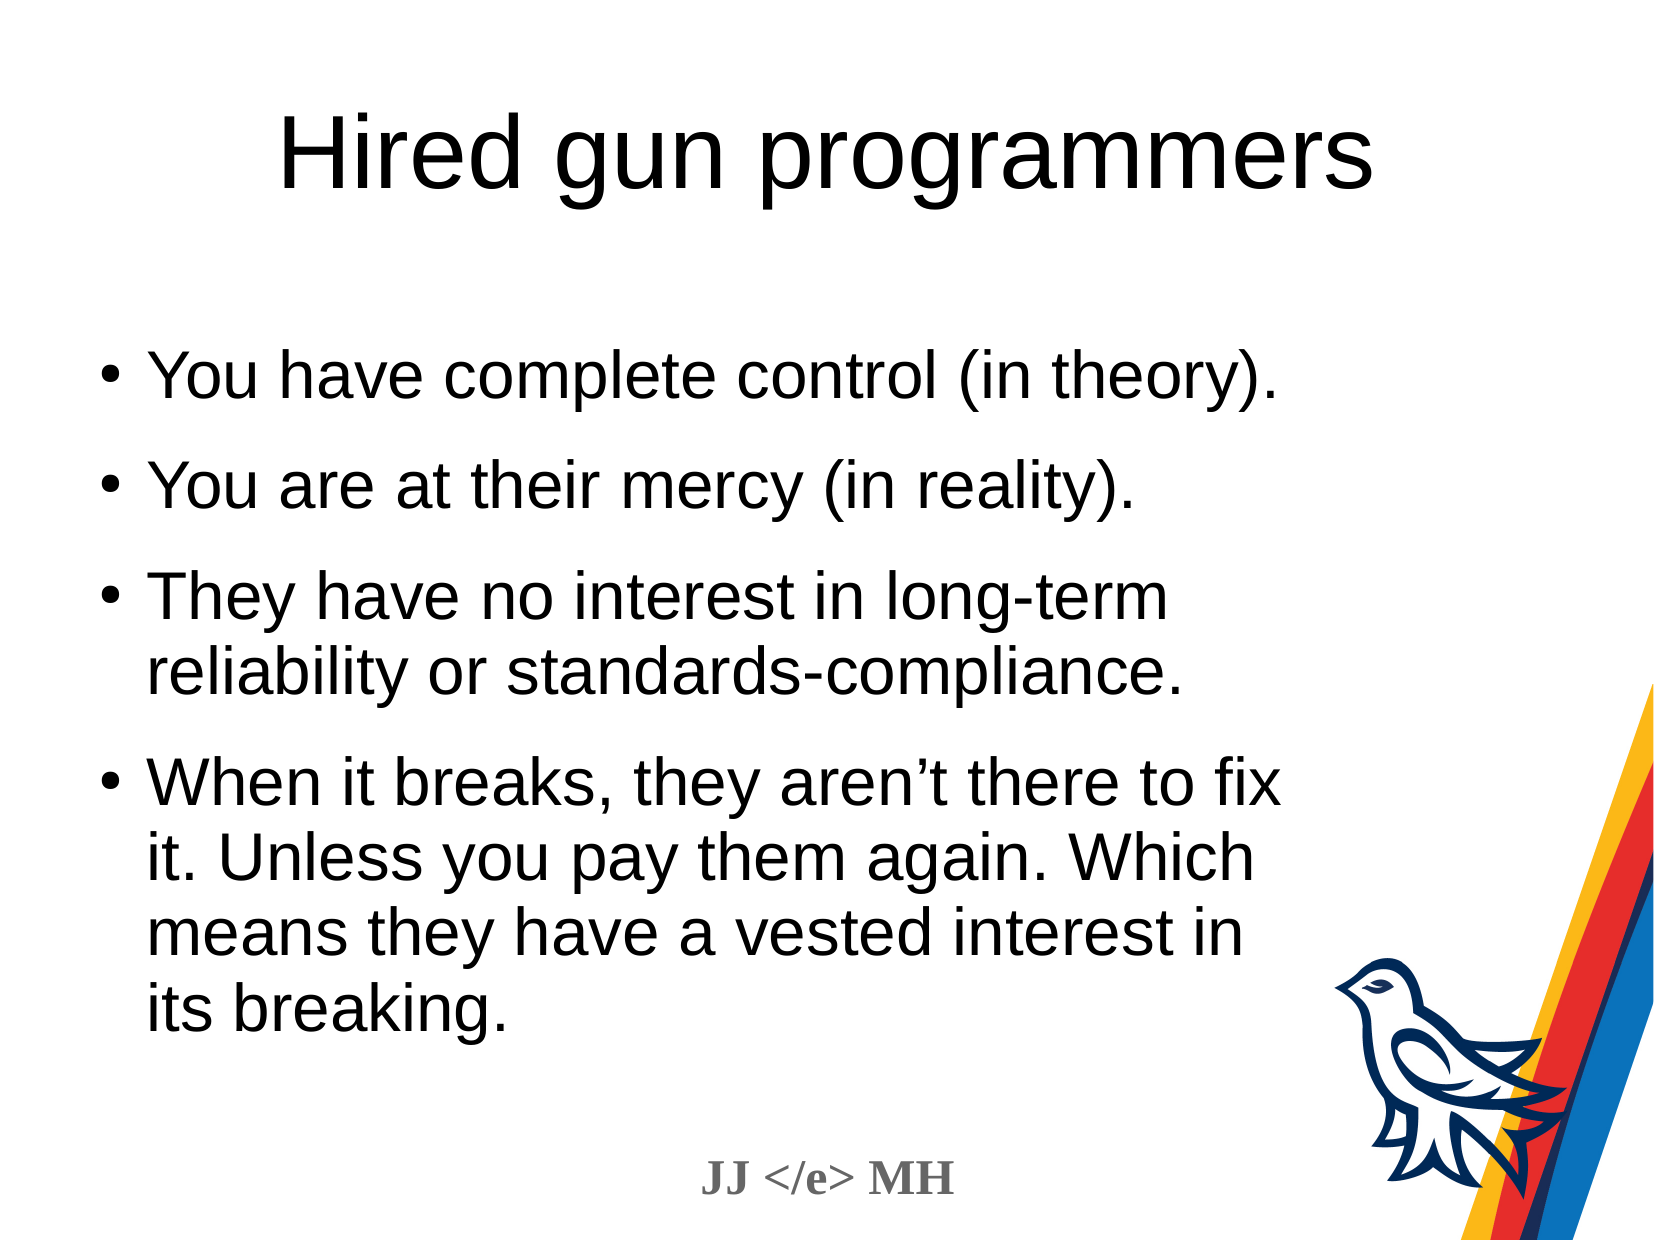

# Hired gun programmers
You have complete control (in theory).
You are at their mercy (in reality).
They have no interest in long-term reliability or standards-compliance.
When it breaks, they aren’t there to fix it. Unless you pay them again. Which means they have a vested interest in its breaking.